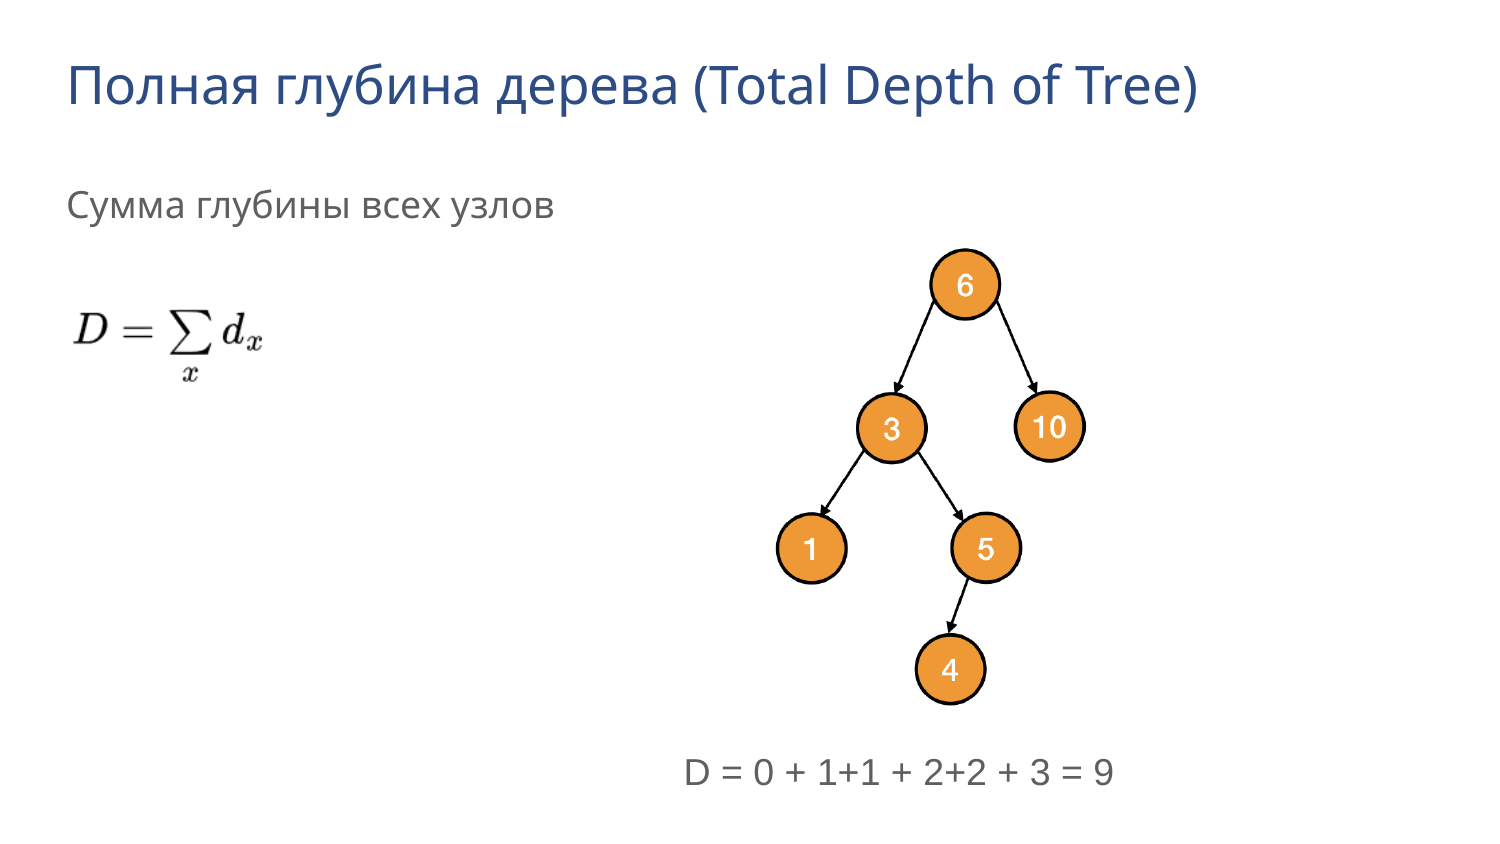

# Полная глубина дерева (Total Depth of Tree)
Сумма глубины всех узлов
D = 0 + 1+1 + 2+2 + 3 = 9